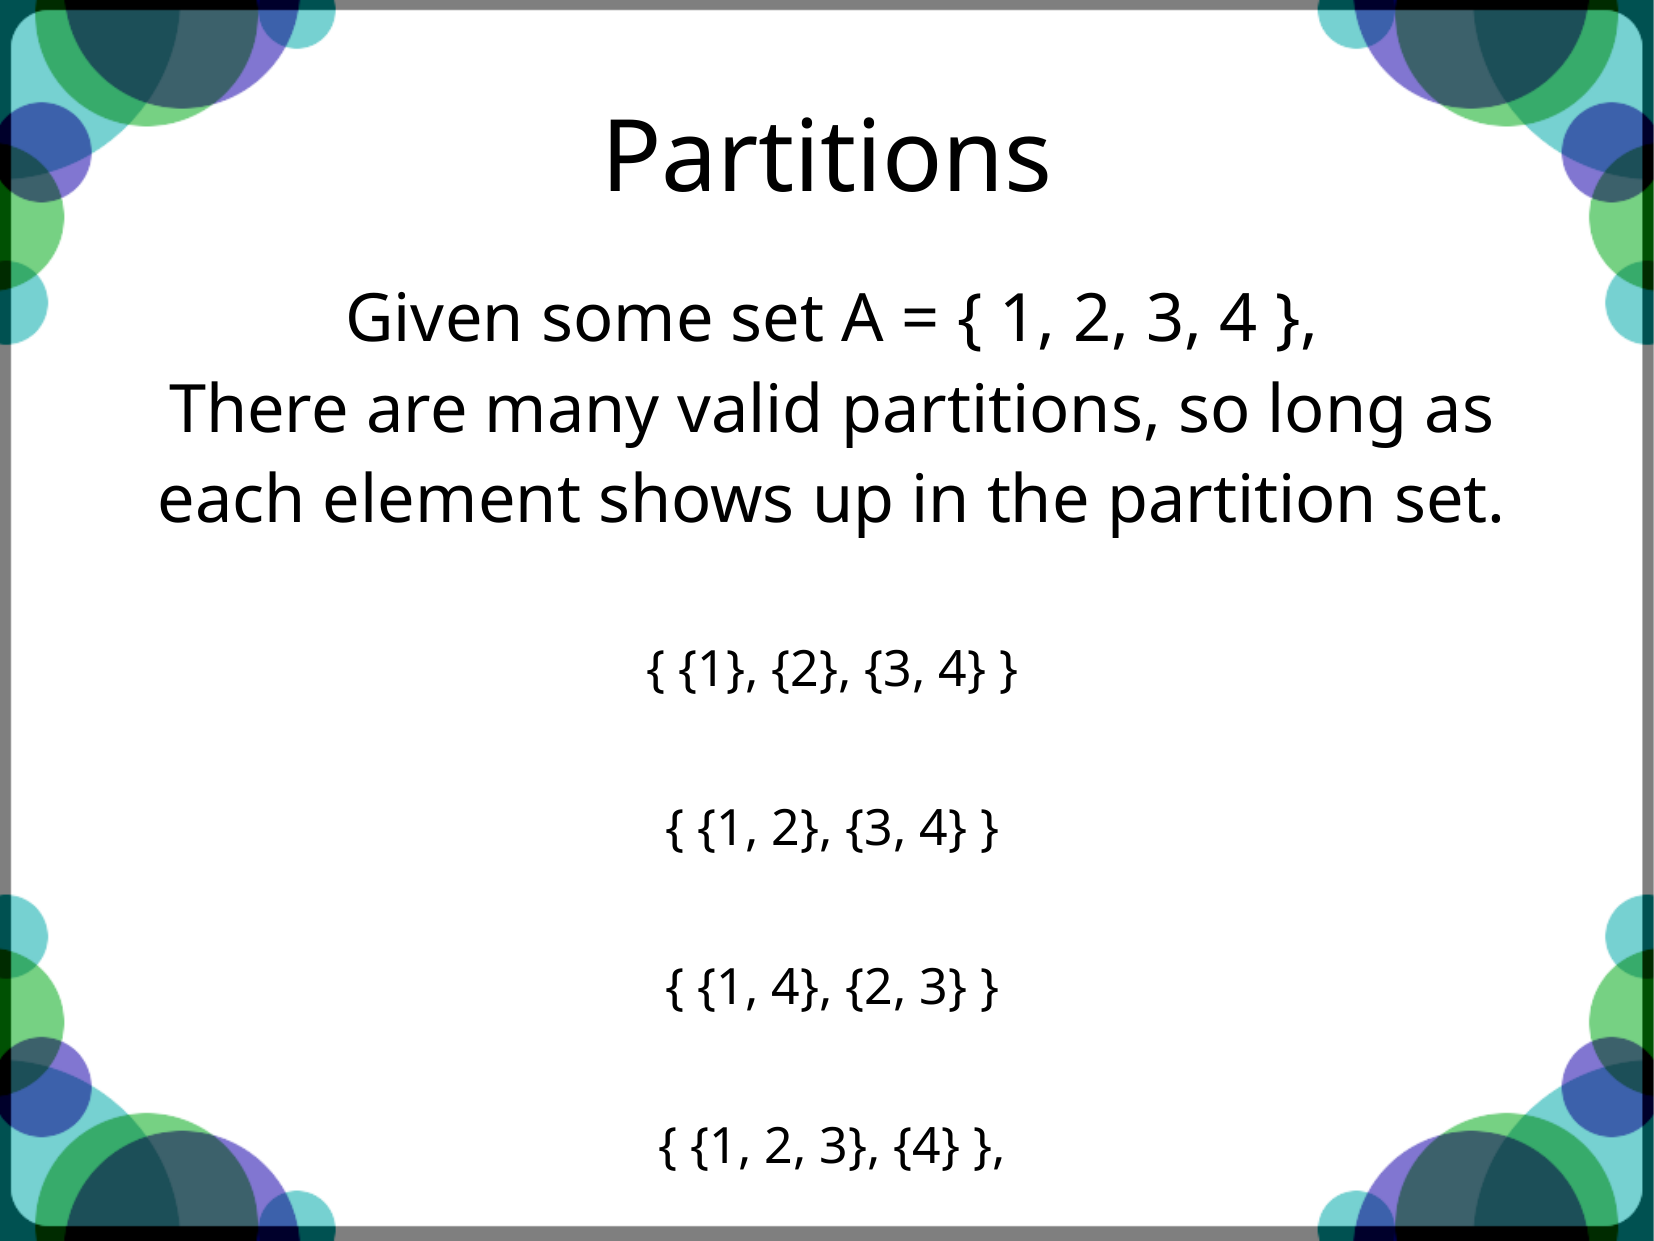

# Partitions
Given some set A = { 1, 2, 3, 4 },
There are many valid partitions, so long as each element shows up in the partition set.
{ {1}, {2}, {3, 4} }
{ {1, 2}, {3, 4} }
{ {1, 4}, {2, 3} }
{ {1, 2, 3}, {4} },
{ {1, 2, 3, 4 } }